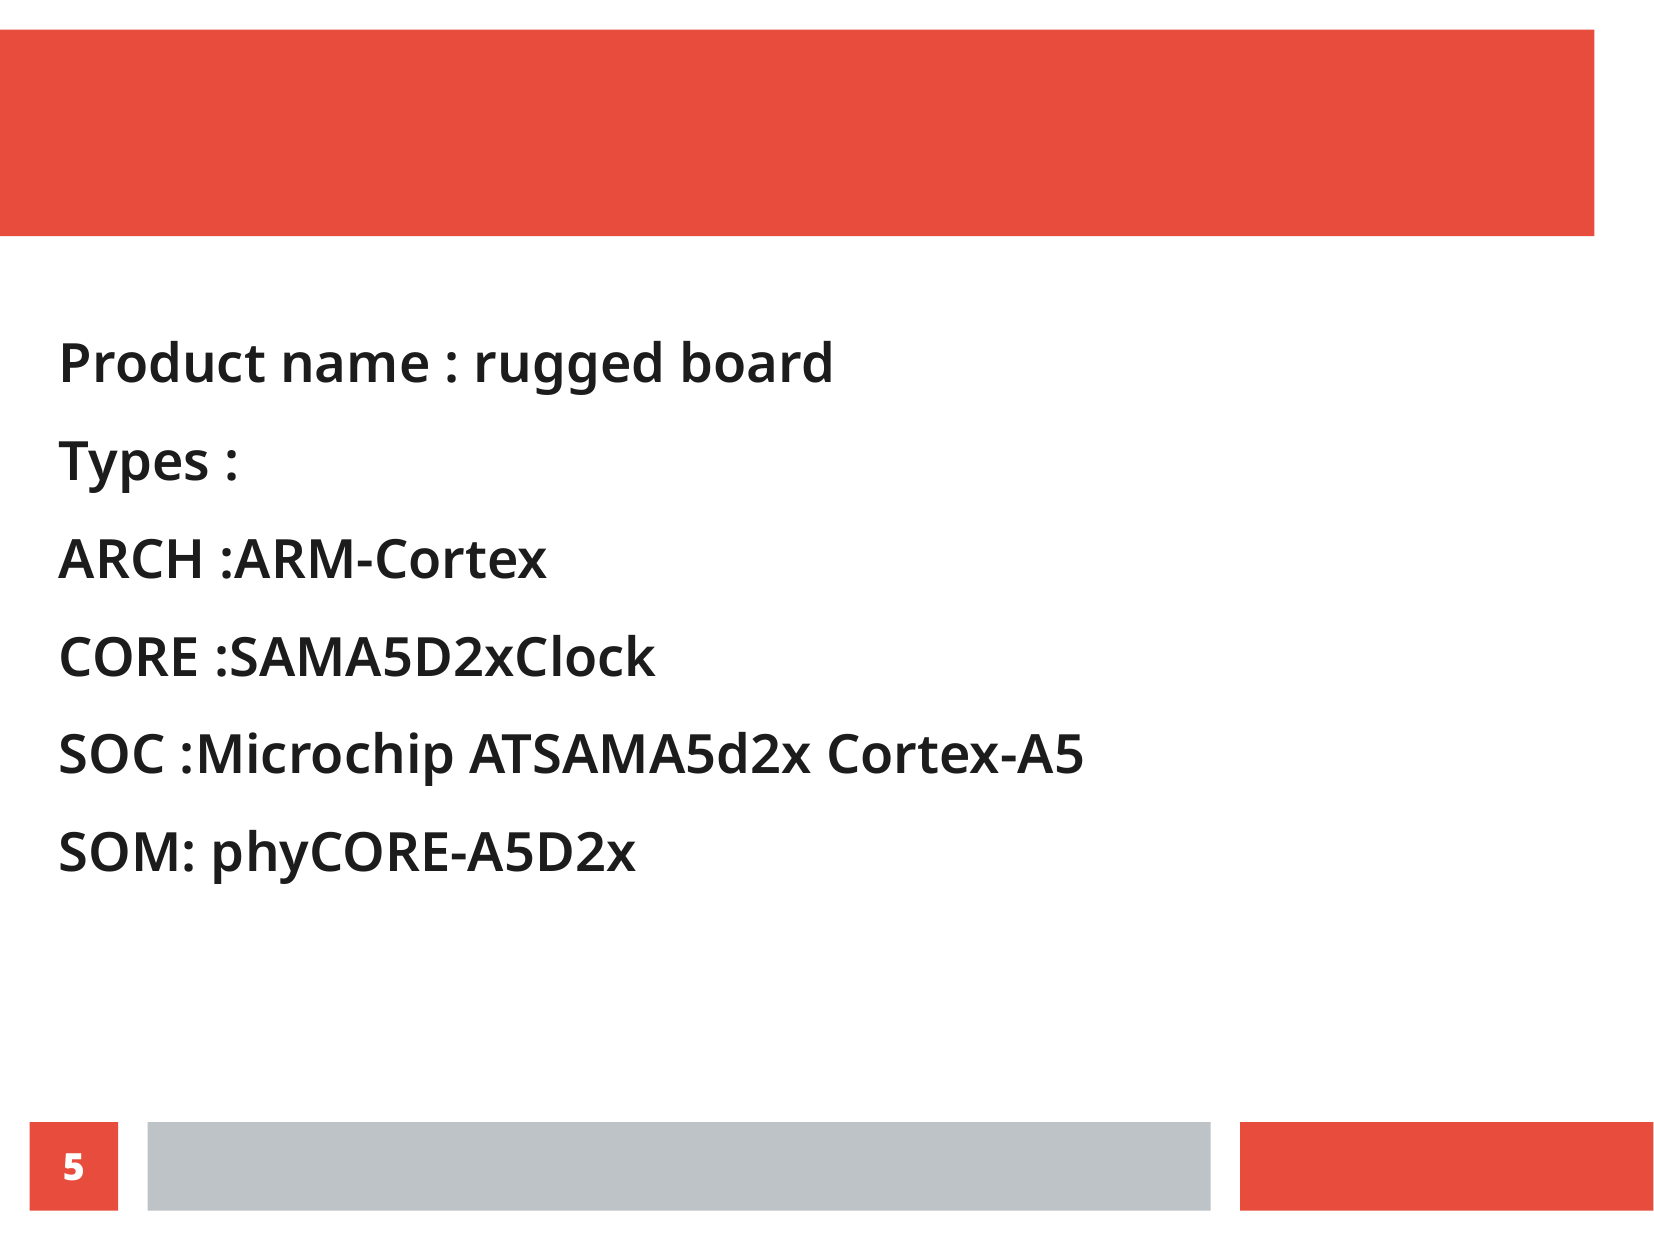

# Product name : rugged board
Types :
ARCH :ARM-Cortex
CORE :SAMA5D2xClock
SOC :Microchip ATSAMA5d2x Cortex-A5
SOM: phyCORE-A5D2x
5